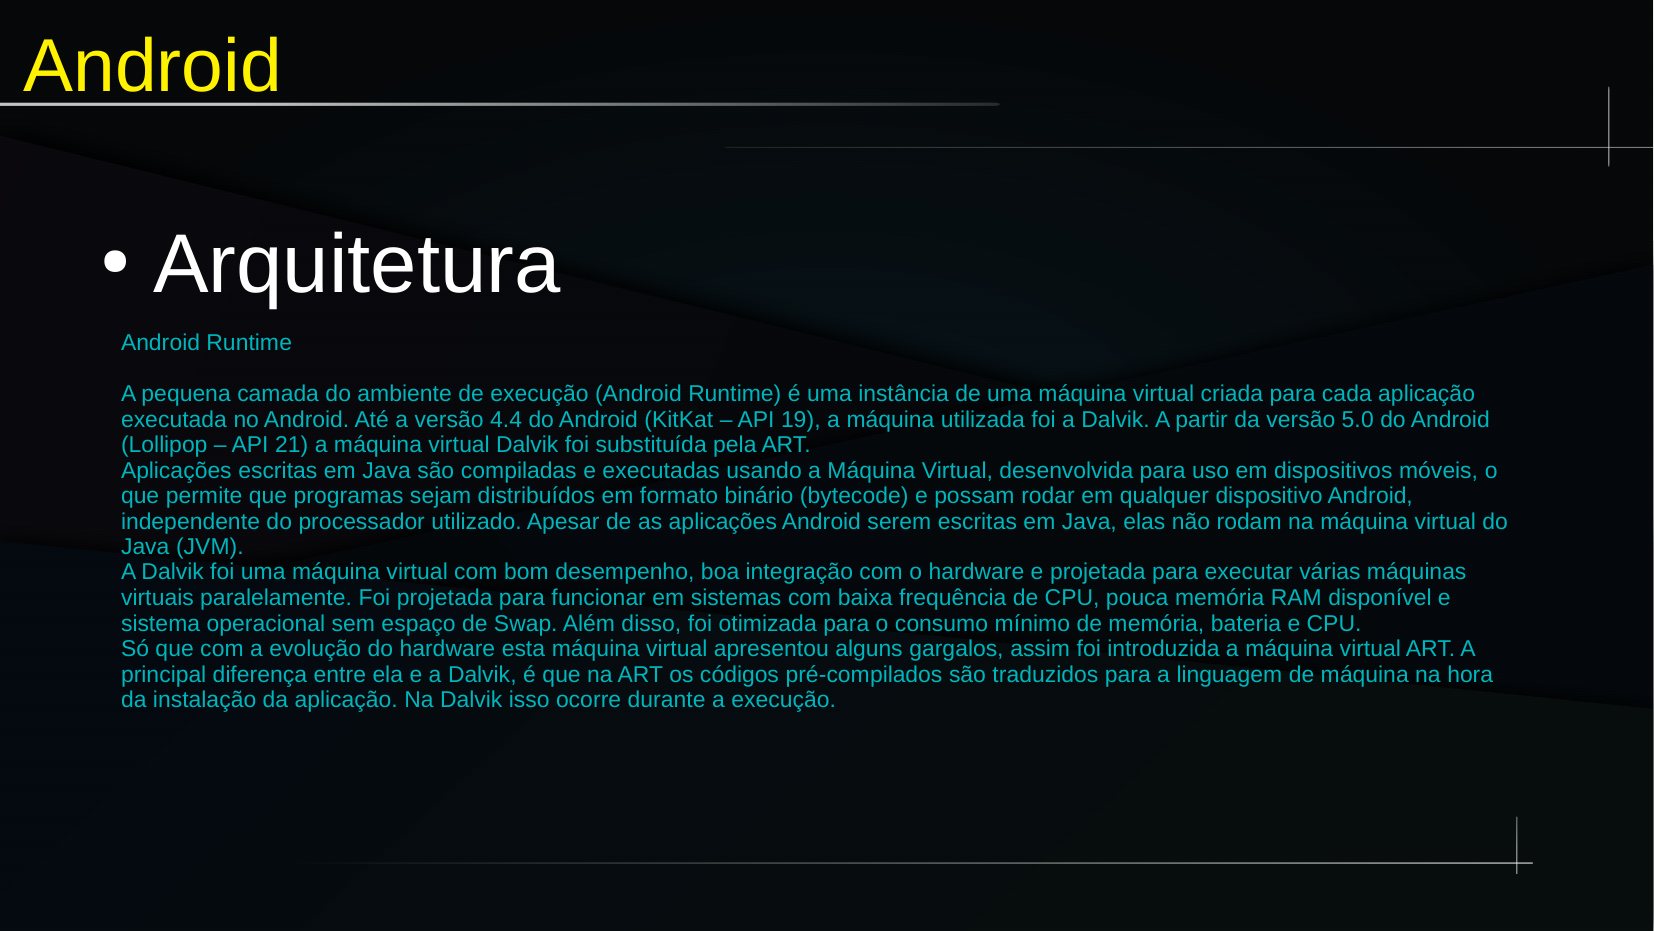

# Android
Arquitetura
Android Runtime
A pequena camada do ambiente de execução (Android Runtime) é uma instância de uma máquina virtual criada para cada aplicação executada no Android. Até a versão 4.4 do Android (KitKat – API 19), a máquina utilizada foi a Dalvik. A partir da versão 5.0 do Android (Lollipop – API 21) a máquina virtual Dalvik foi substituída pela ART.
Aplicações escritas em Java são compiladas e executadas usando a Máquina Virtual, desenvolvida para uso em dispositivos móveis, o que permite que programas sejam distribuídos em formato binário (bytecode) e possam rodar em qualquer dispositivo Android, independente do processador utilizado. Apesar de as aplicações Android serem escritas em Java, elas não rodam na máquina virtual do Java (JVM).
A Dalvik foi uma máquina virtual com bom desempenho, boa integração com o hardware e projetada para executar várias máquinas virtuais paralelamente. Foi projetada para funcionar em sistemas com baixa frequência de CPU, pouca memória RAM disponível e sistema operacional sem espaço de Swap. Além disso, foi otimizada para o consumo mínimo de memória, bateria e CPU.
Só que com a evolução do hardware esta máquina virtual apresentou alguns gargalos, assim foi introduzida a máquina virtual ART. A principal diferença entre ela e a Dalvik, é que na ART os códigos pré-compilados são traduzidos para a linguagem de máquina na hora da instalação da aplicação. Na Dalvik isso ocorre durante a execução.